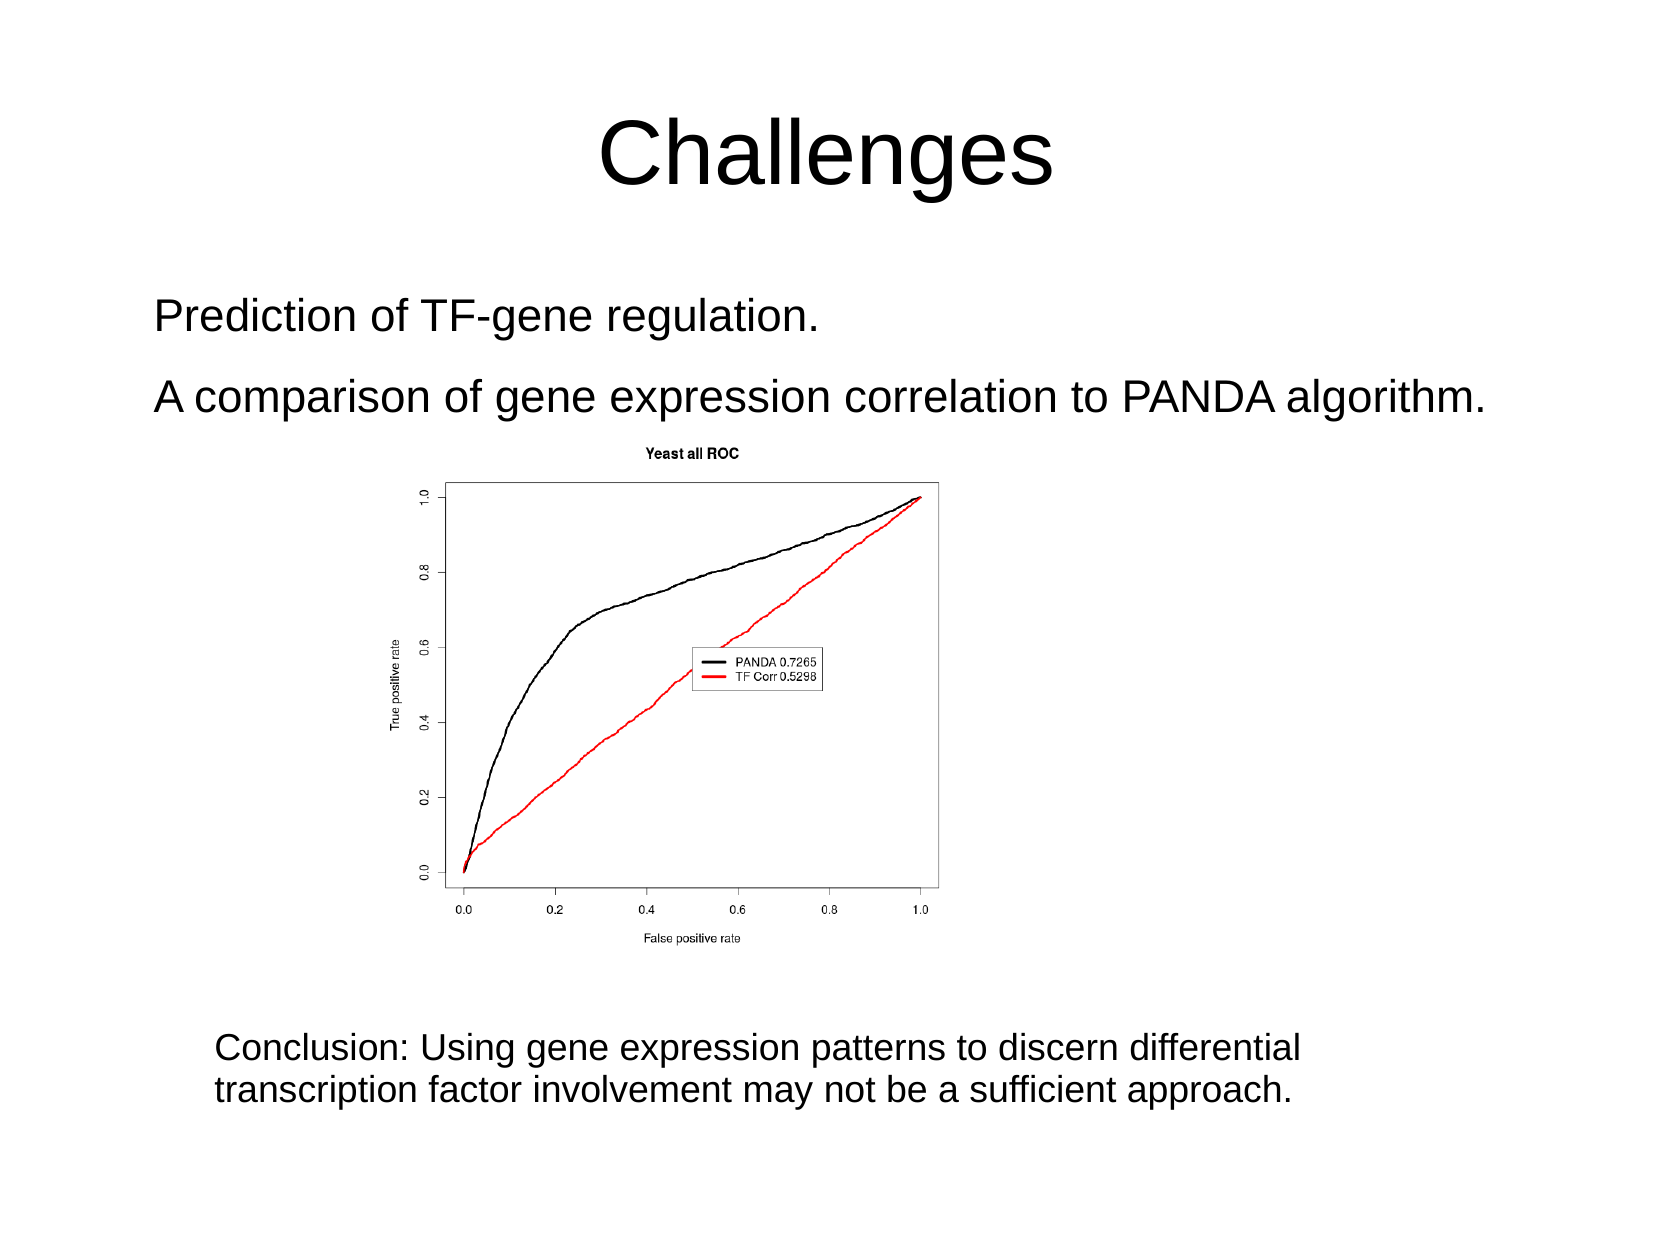

# Challenges
Prediction of TF-gene regulation.
A comparison of gene expression correlation to PANDA algorithm.
Conclusion: Using gene expression patterns to discern differential transcription factor involvement may not be a sufficient approach.